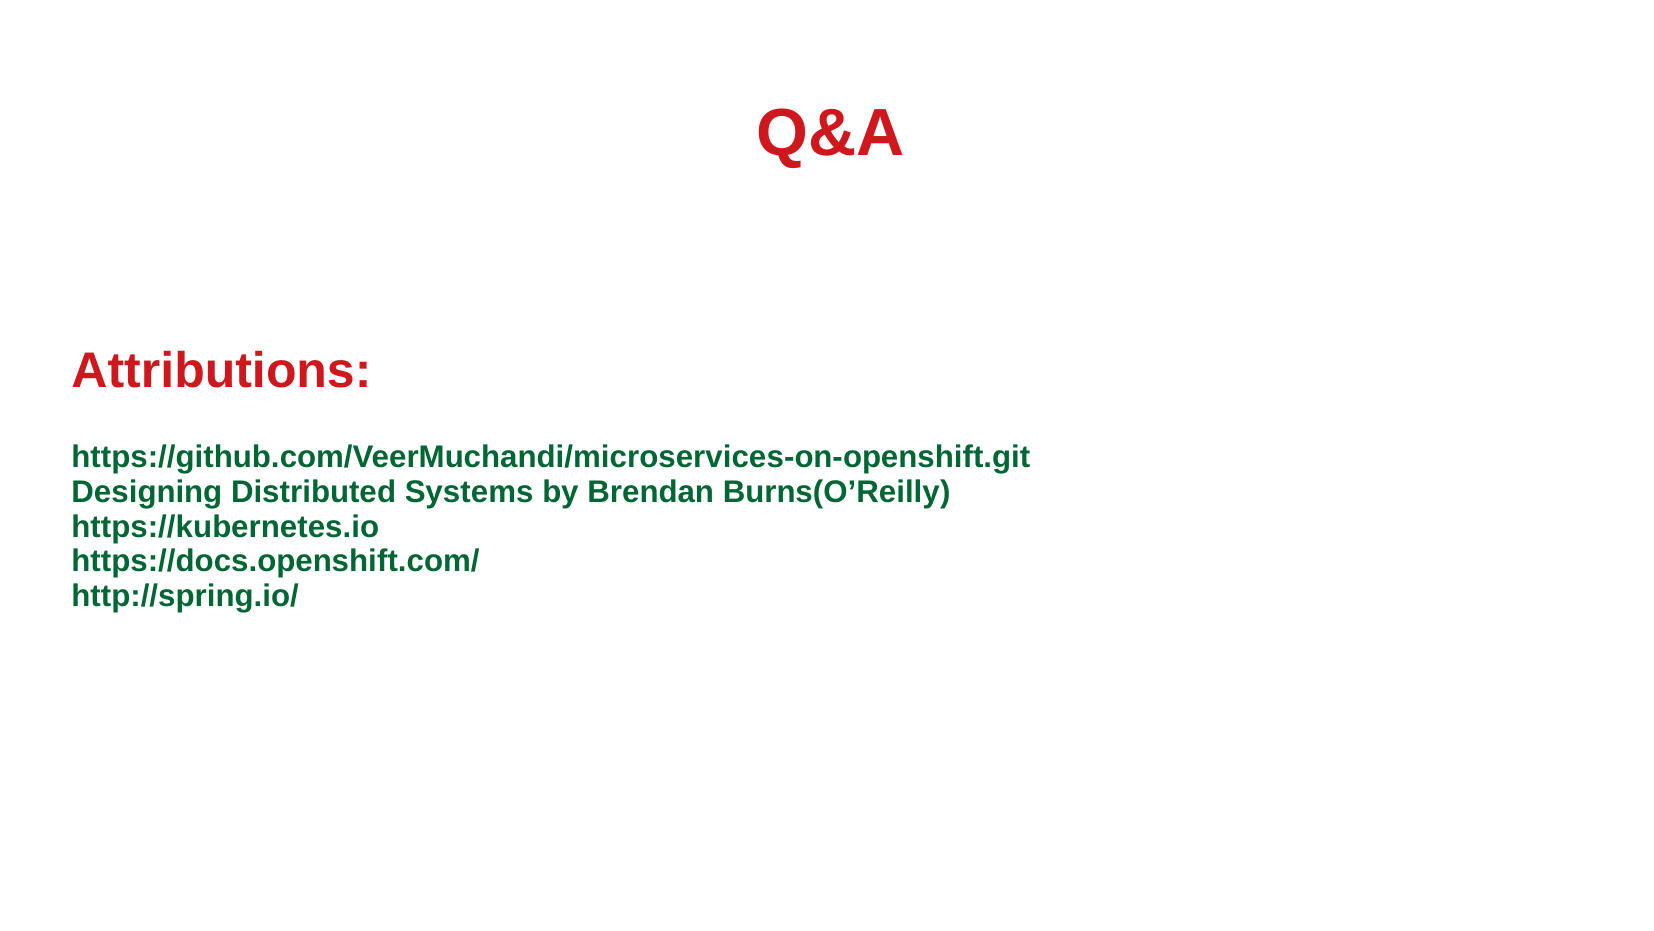

# Q&A
Attributions:
https://github.com/VeerMuchandi/microservices-on-openshift.git
Designing Distributed Systems by Brendan Burns(O’Reilly)
https://kubernetes.io
https://docs.openshift.com/
http://spring.io/